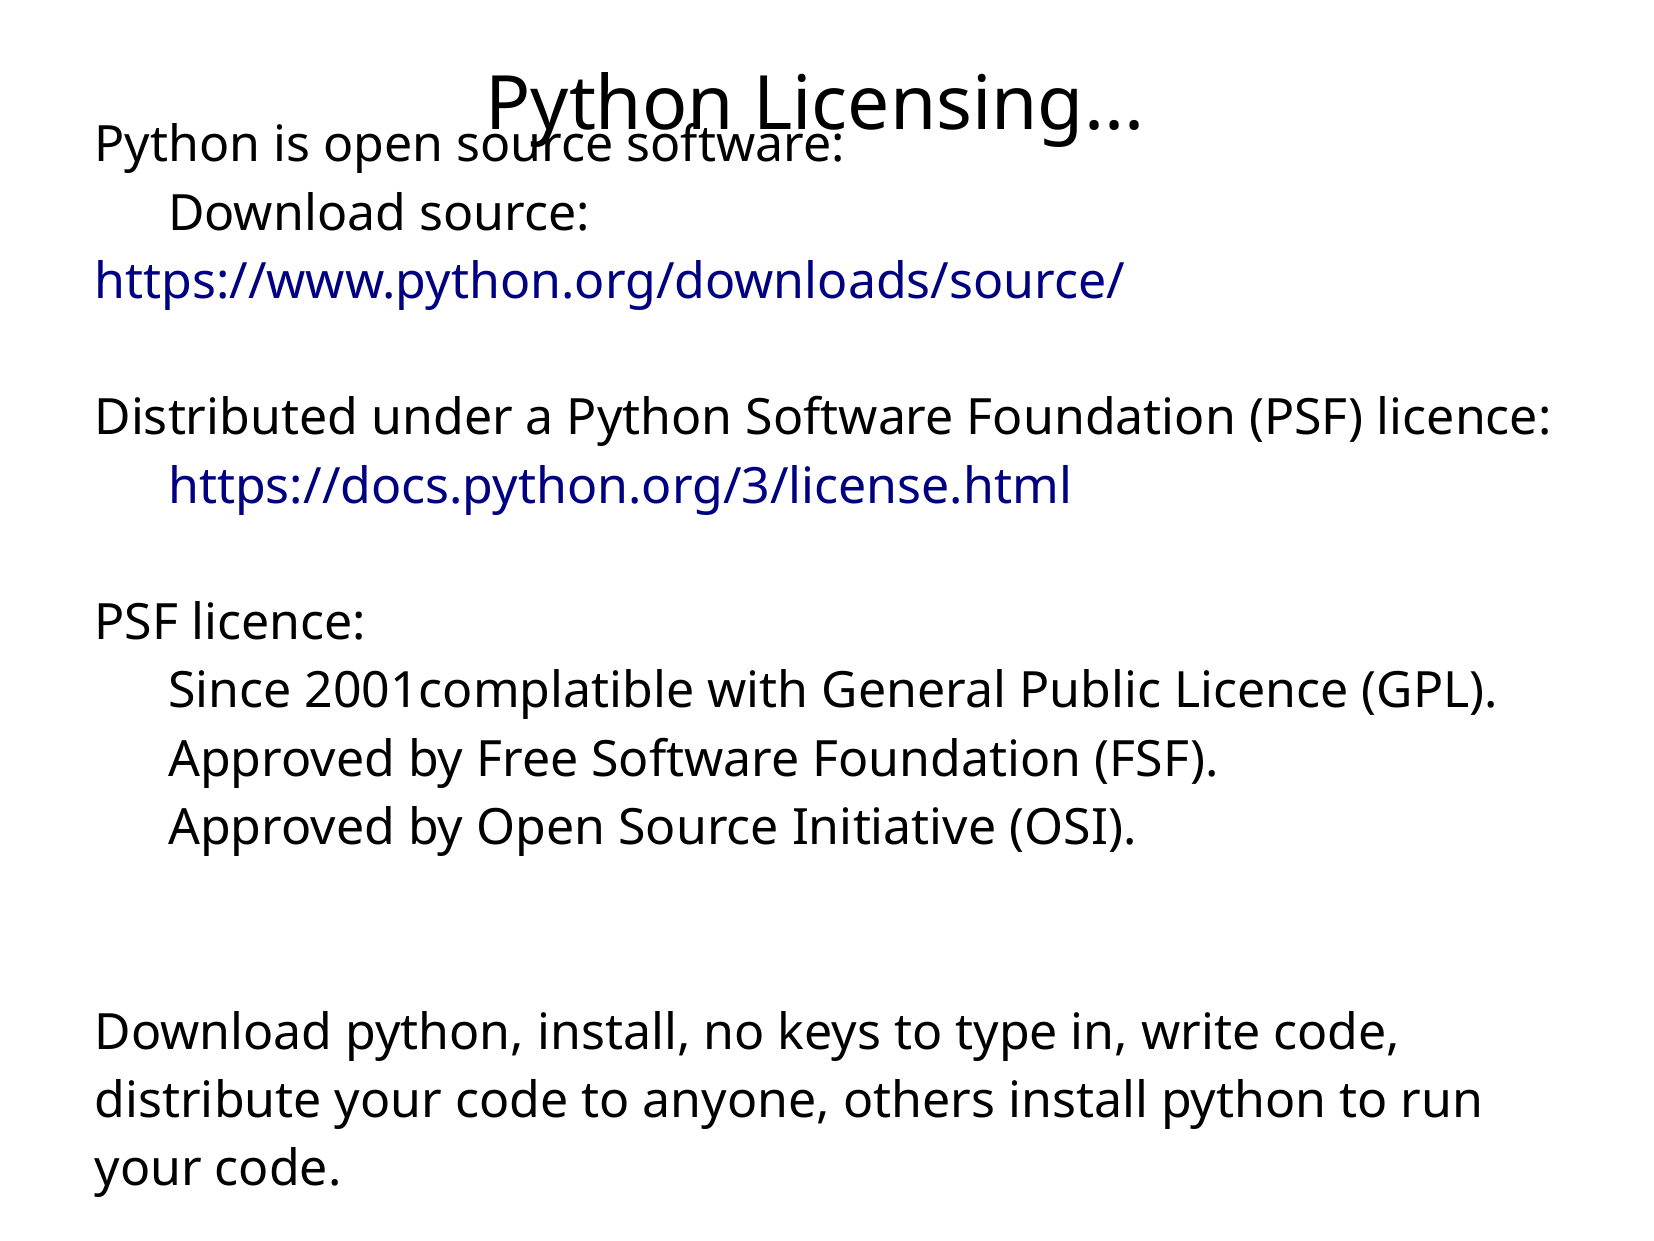

# Python Licensing...
Python is open source software:
	Download source: https://www.python.org/downloads/source/
Distributed under a Python Software Foundation (PSF) licence:
	https://docs.python.org/3/license.html
PSF licence:
	Since 2001complatible with General Public Licence (GPL).
	Approved by Free Software Foundation (FSF).
	Approved by Open Source Initiative (OSI).
Download python, install, no keys to type in, write code, distribute your code to anyone, others install python to run your code.